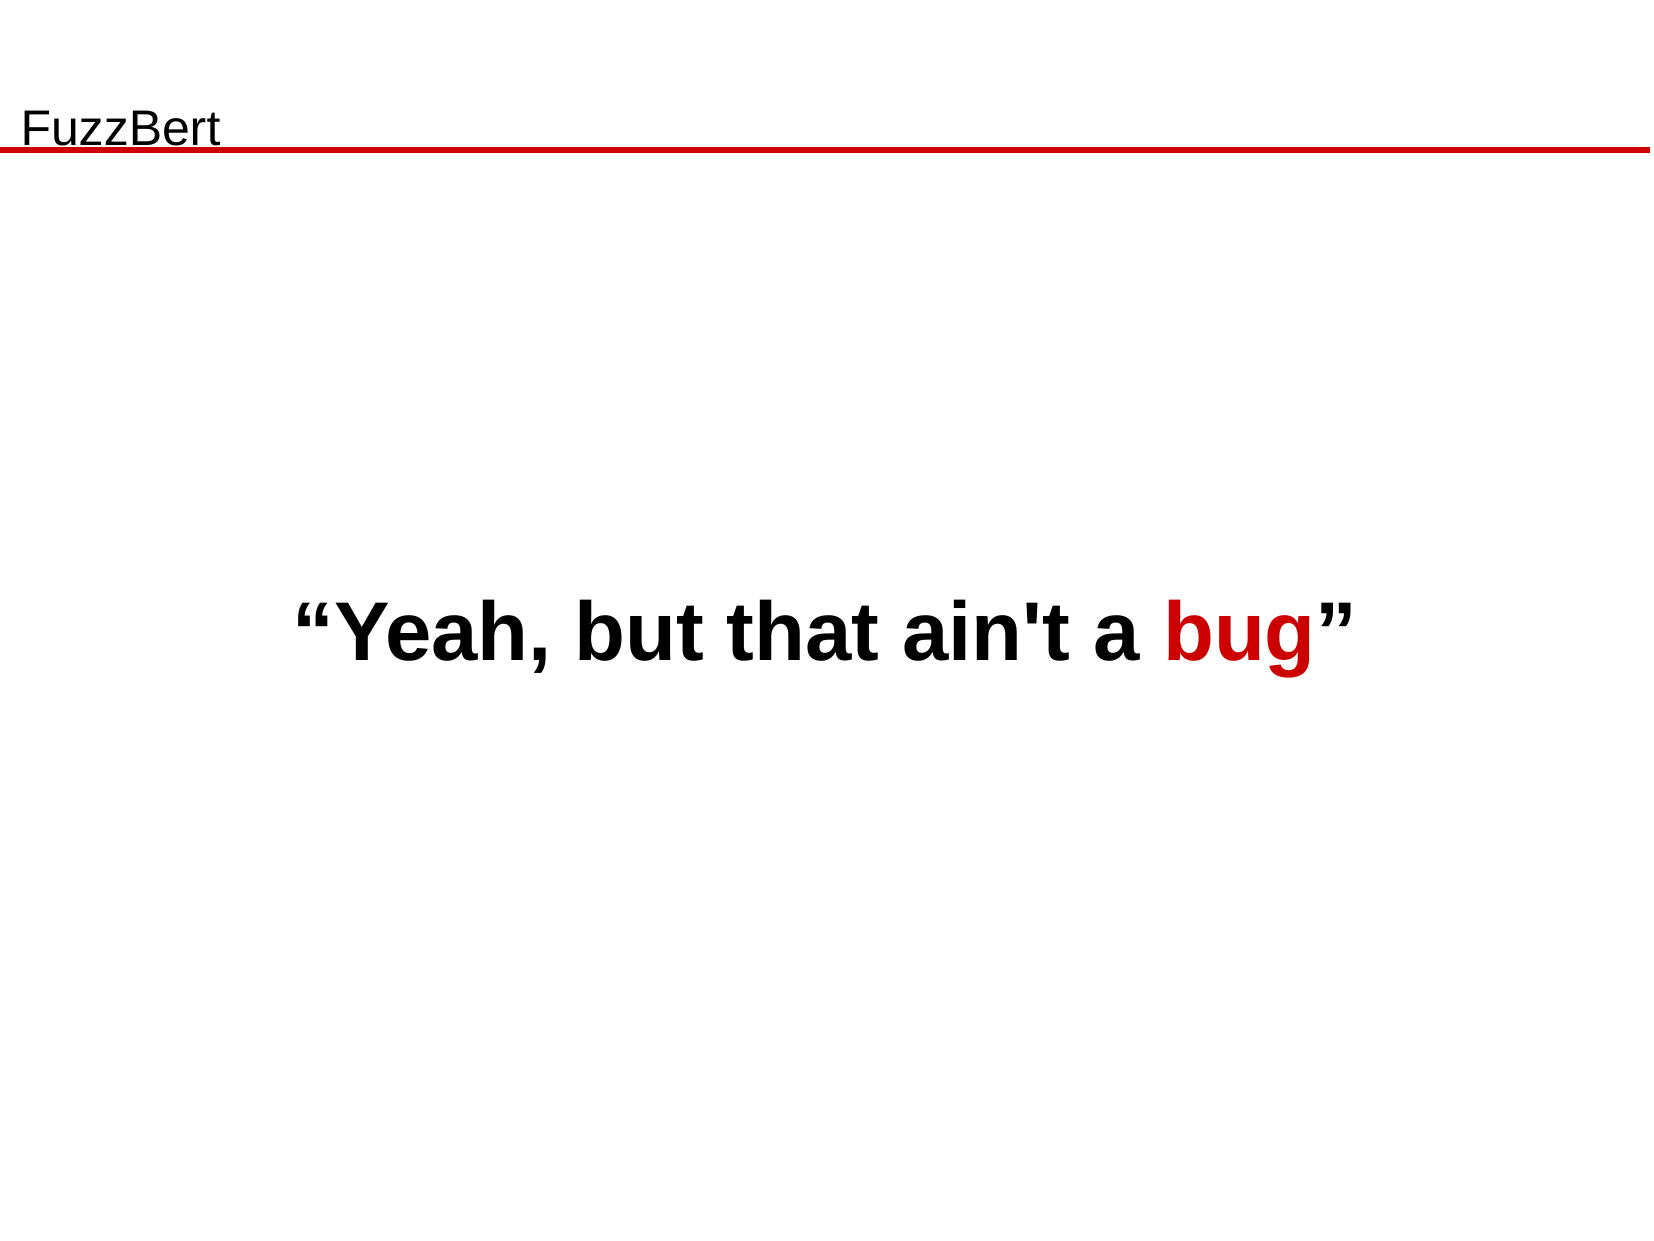

#
FuzzBert
“Yeah, but that ain't a bug”